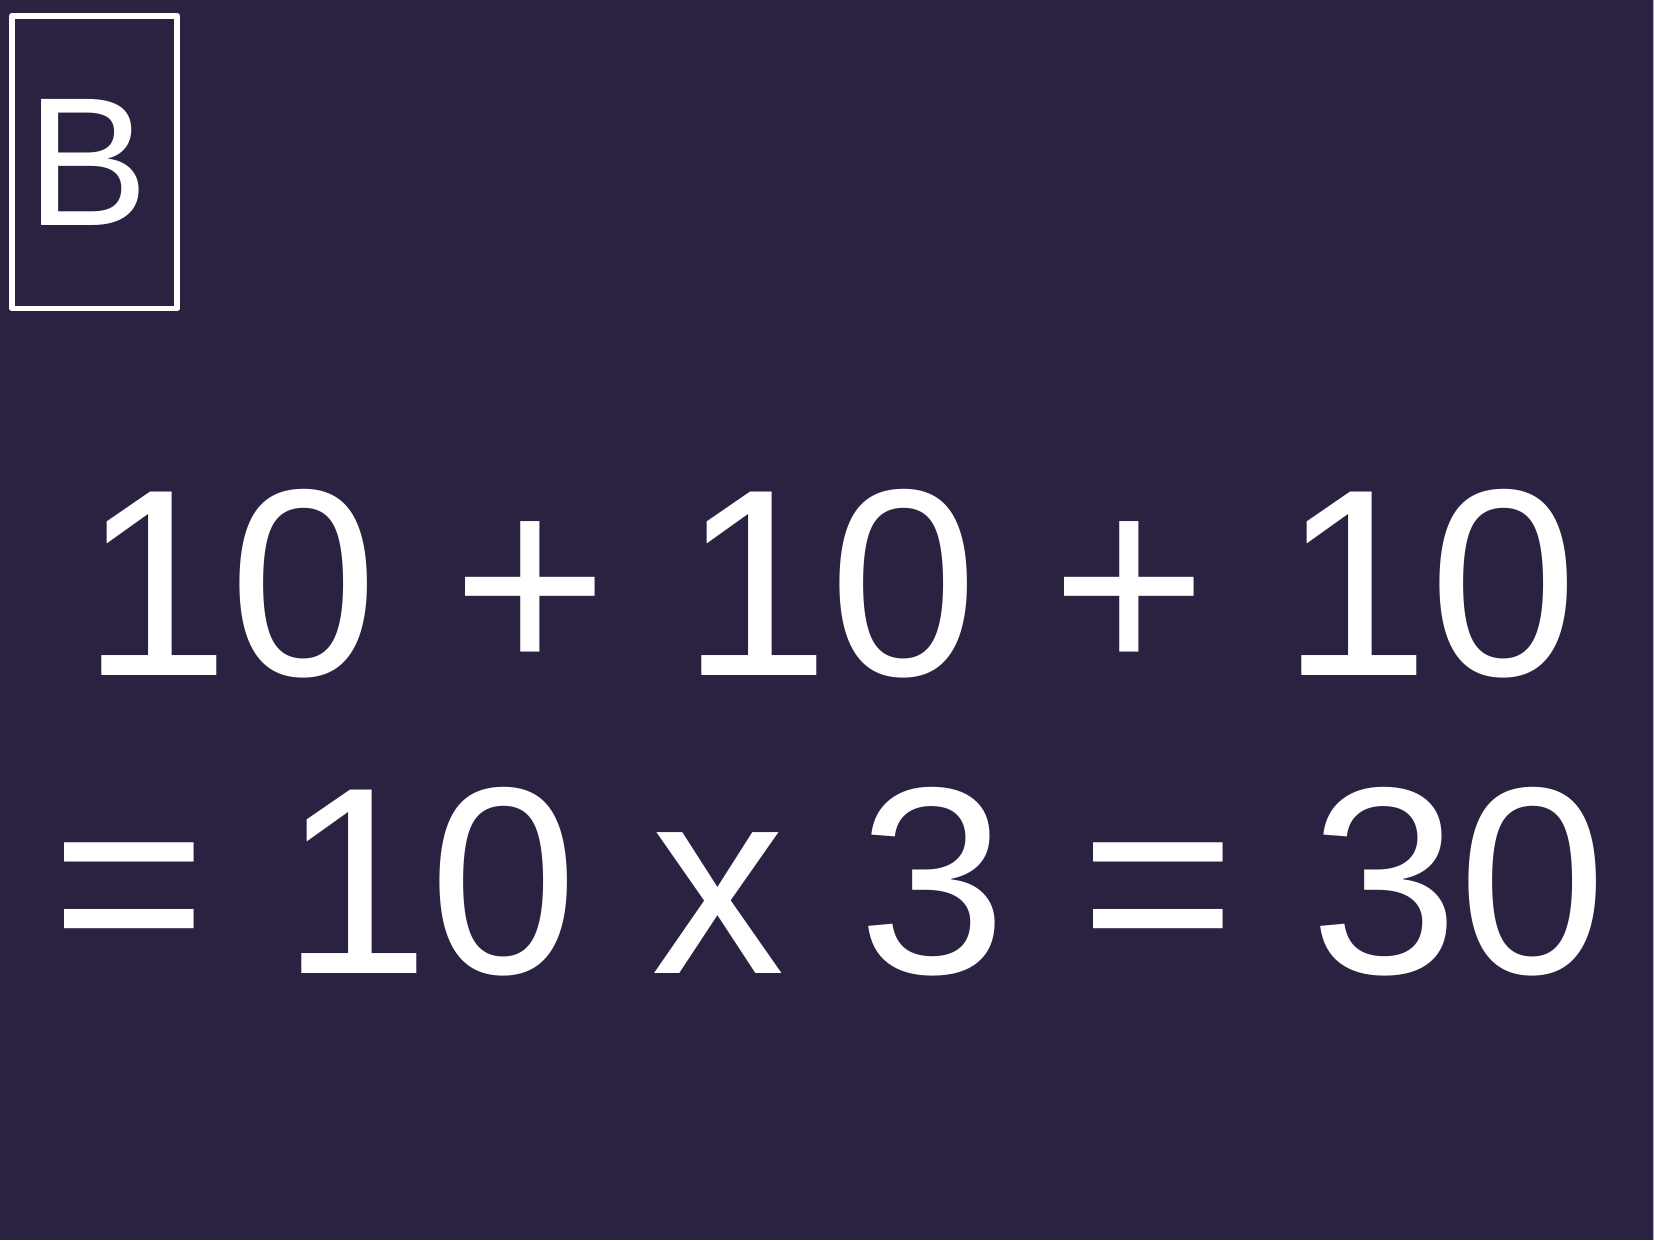

B
# 10 + 10 + 10 = 10 x 3 = 30